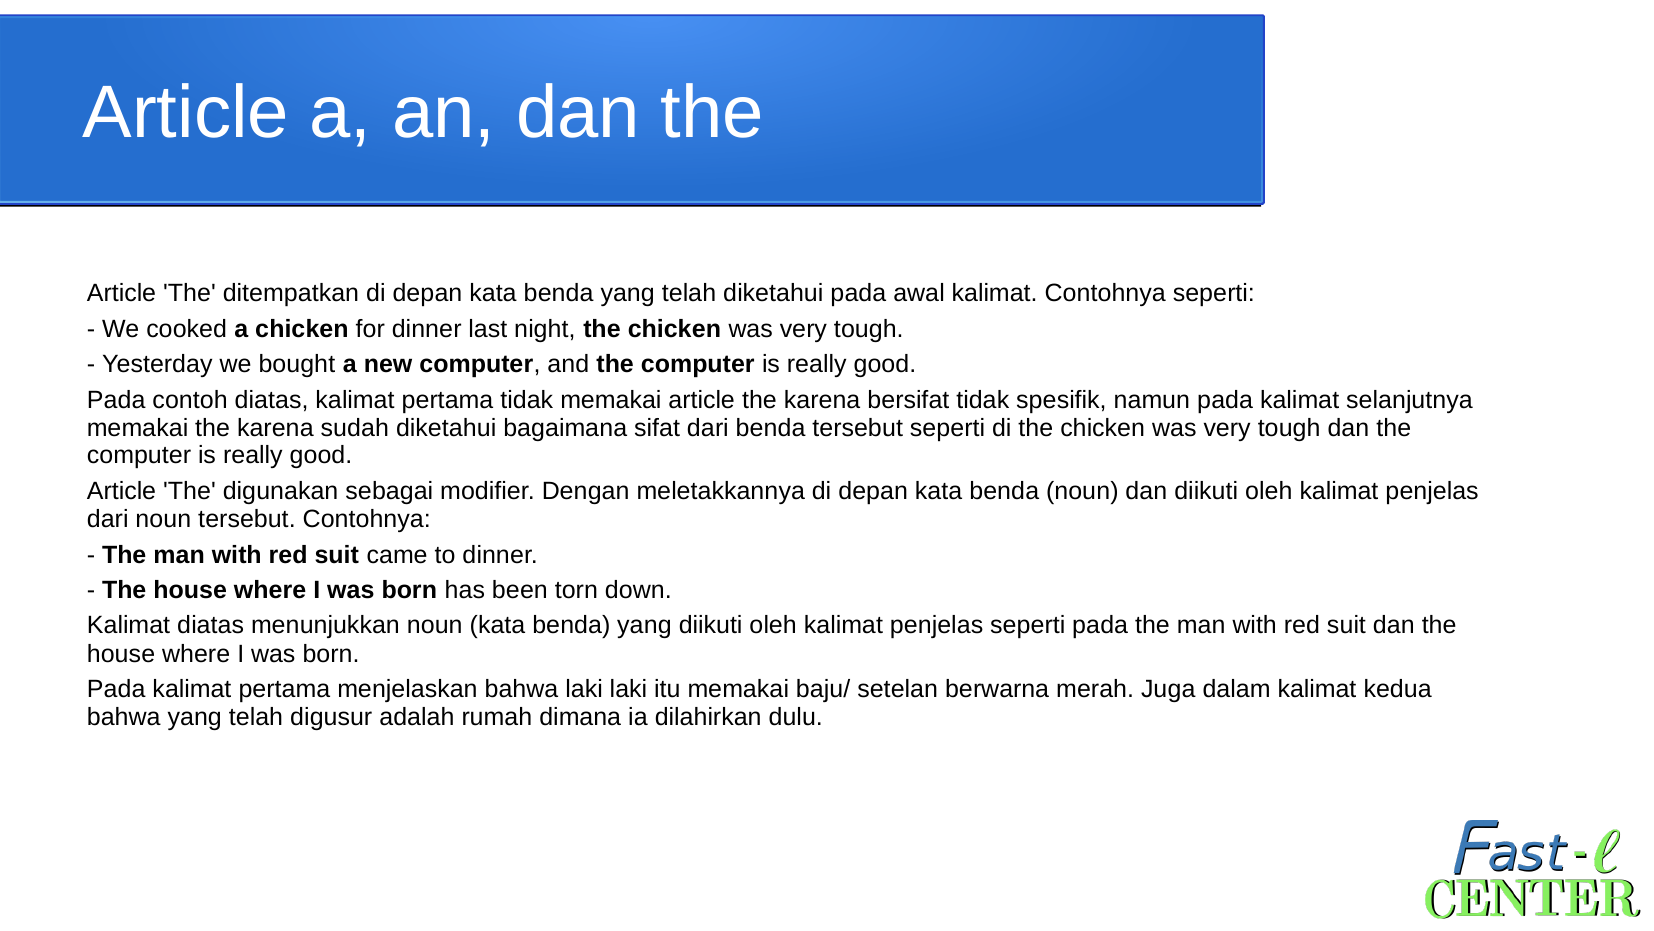

# Article a, an, dan the
Article 'The' ditempatkan di depan kata benda yang telah diketahui pada awal kalimat. Contohnya seperti:
- We cooked a chicken for dinner last night, the chicken was very tough.
- Yesterday we bought a new computer, and the computer is really good.
Pada contoh diatas, kalimat pertama tidak memakai article the karena bersifat tidak spesifik, namun pada kalimat selanjutnya memakai the karena sudah diketahui bagaimana sifat dari benda tersebut seperti di the chicken was very tough dan the computer is really good.
Article 'The' digunakan sebagai modifier. Dengan meletakkannya di depan kata benda (noun) dan diikuti oleh kalimat penjelas dari noun tersebut. Contohnya:
- The man with red suit came to dinner.
- The house where I was born has been torn down.
Kalimat diatas menunjukkan noun (kata benda) yang diikuti oleh kalimat penjelas seperti pada the man with red suit dan the house where I was born.
Pada kalimat pertama menjelaskan bahwa laki laki itu memakai baju/ setelan berwarna merah. Juga dalam kalimat kedua bahwa yang telah digusur adalah rumah dimana ia dilahirkan dulu.